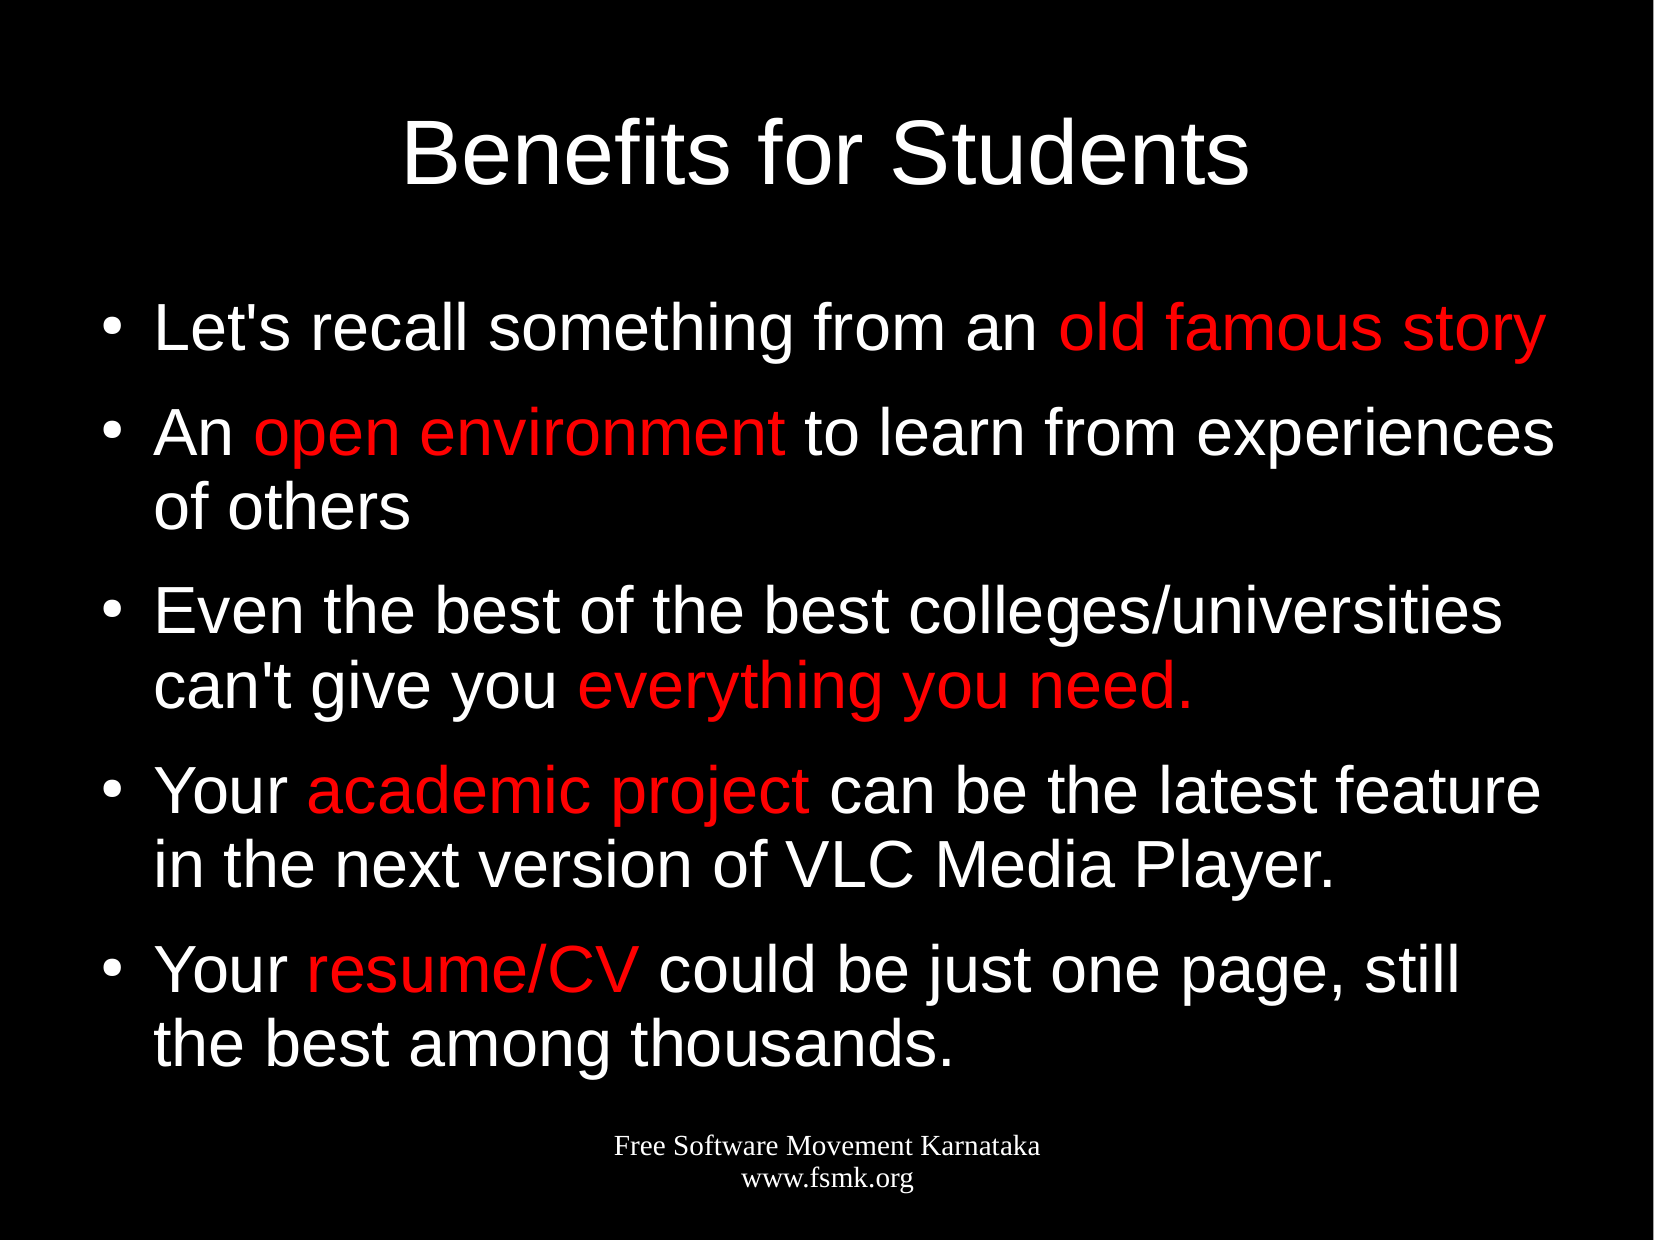

# Benefits for Students
Let's recall something from an old famous story
An open environment to learn from experiences of others
Even the best of the best colleges/universities can't give you everything you need.
Your academic project can be the latest feature in the next version of VLC Media Player.
Your resume/CV could be just one page, still the best among thousands.